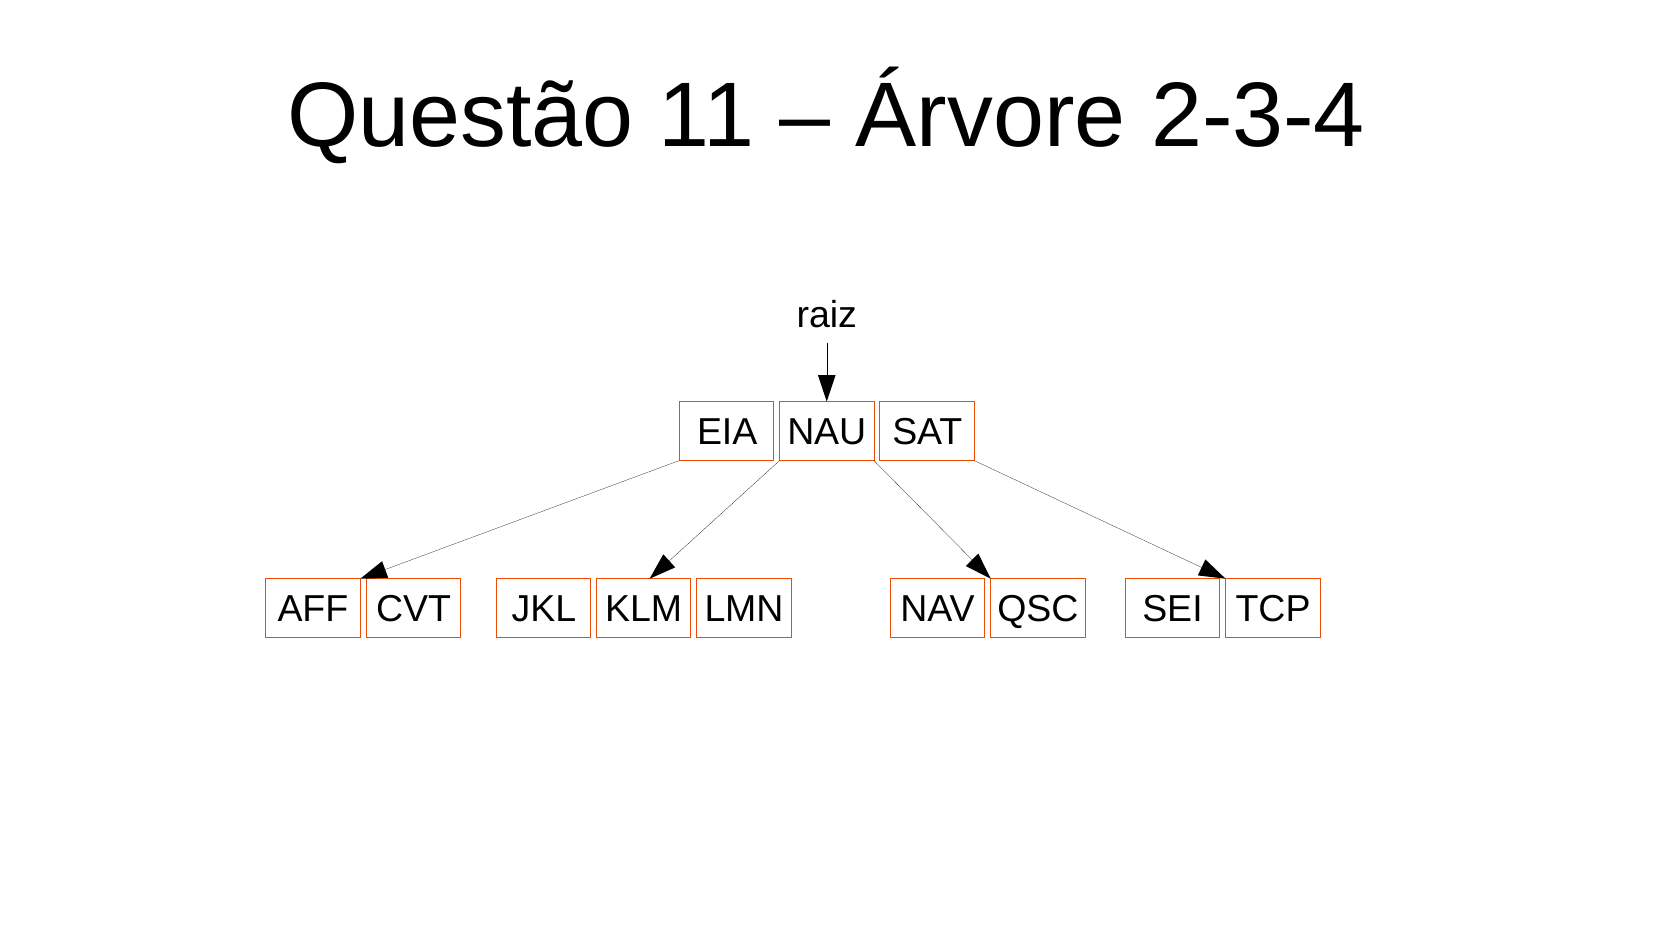

# Questão 11 – Árvore 2-3-4
raiz
 EIA
 NAU
 SAT
AFF
 CVT
 JKL
 KLM
LMN
 NAV
QSC
 SEI
 TCP